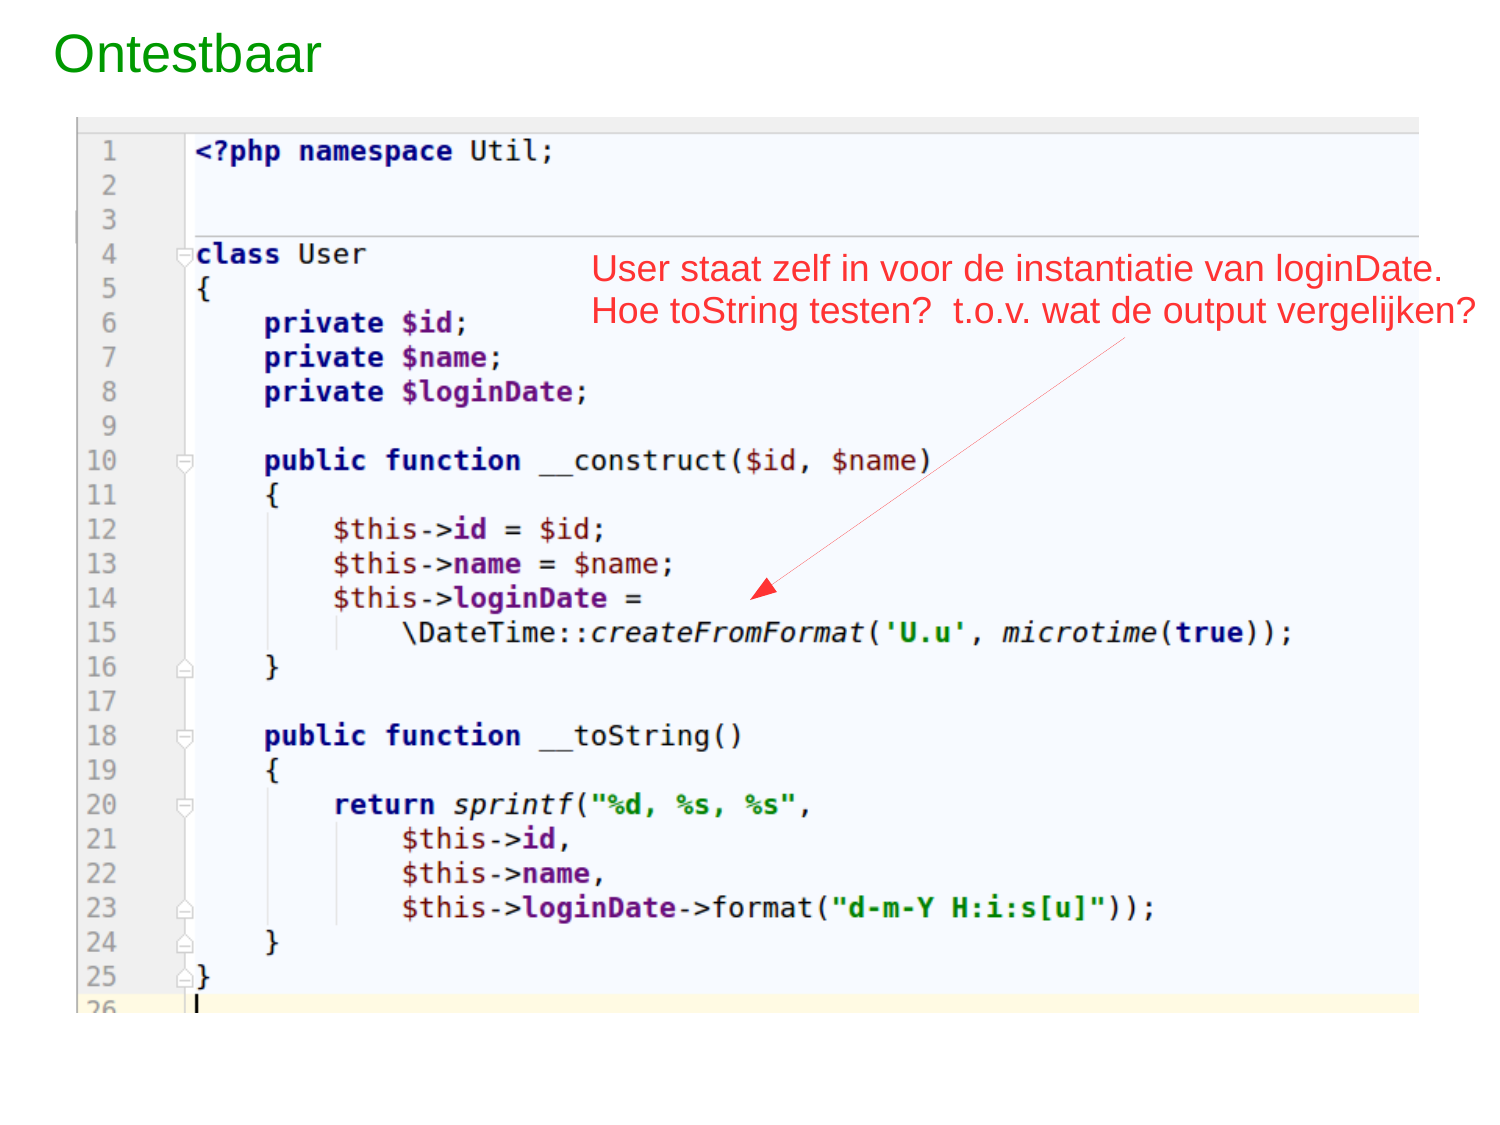

Ontestbaar
User staat zelf in voor de instantiatie van loginDate.
Hoe toString testen? t.o.v. wat de output vergelijken?